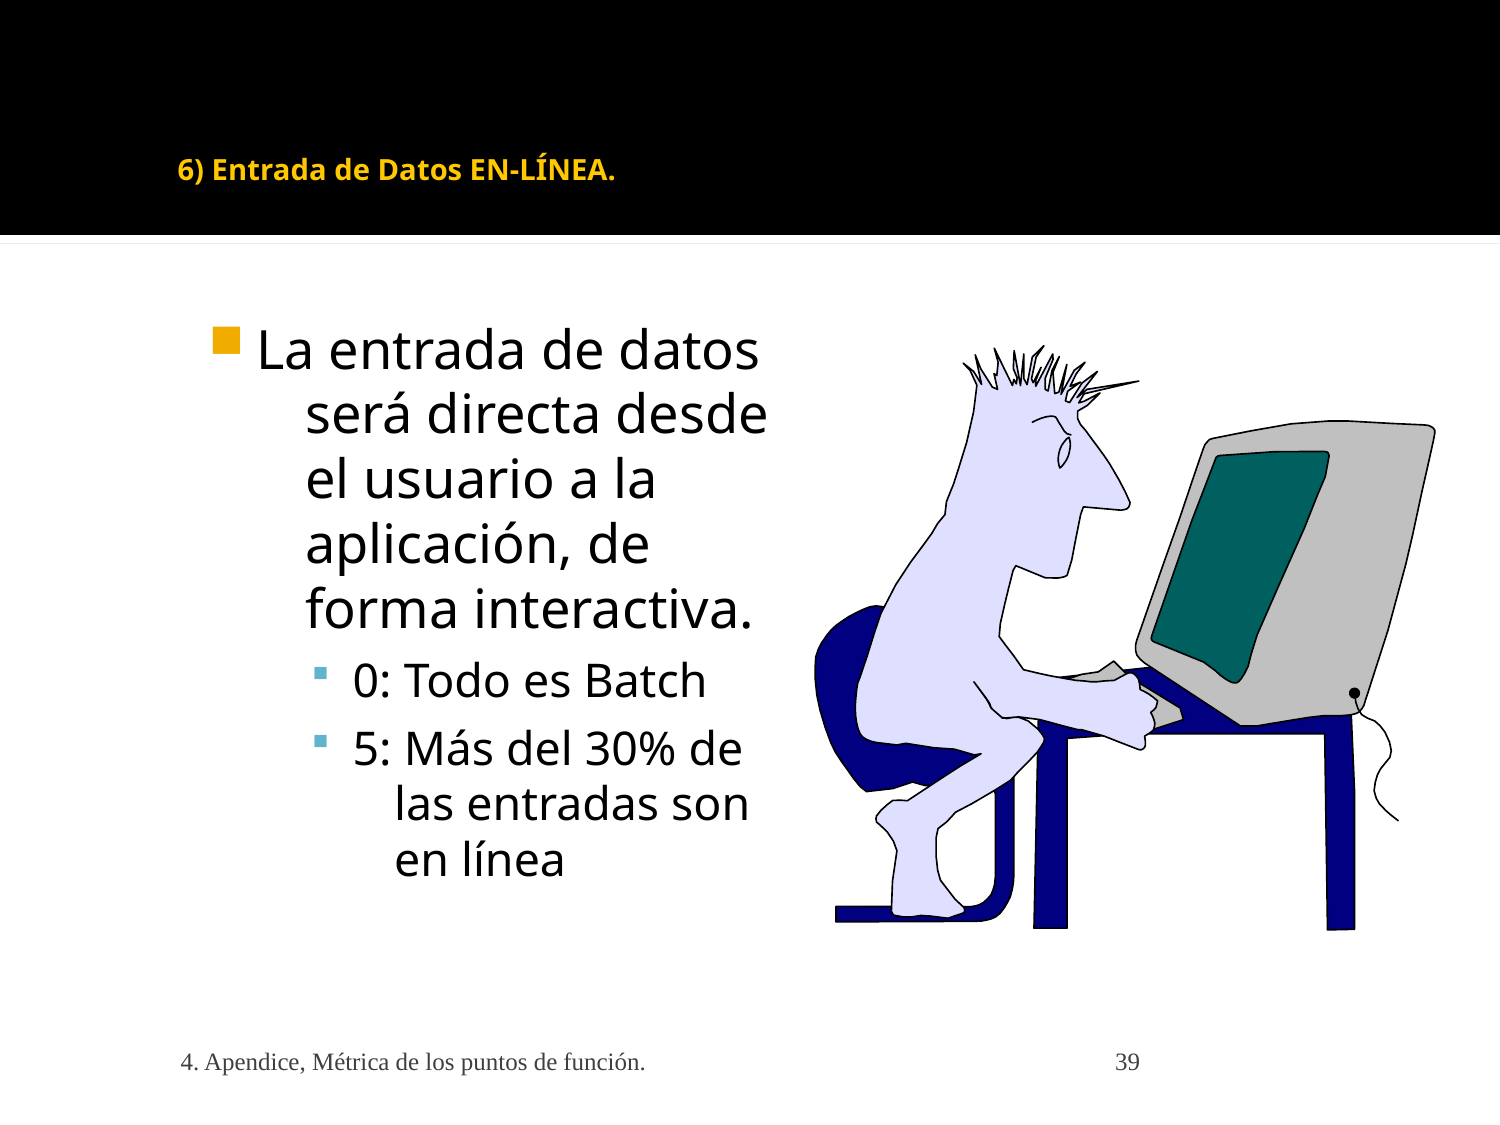

# 6) Entrada de Datos EN-LÍNEA.
La entrada de datos será directa desde el usuario a la aplicación, de forma interactiva.
0: Todo es Batch
5: Más del 30% de las entradas son en línea
4. Apendice, Métrica de los puntos de función.
39